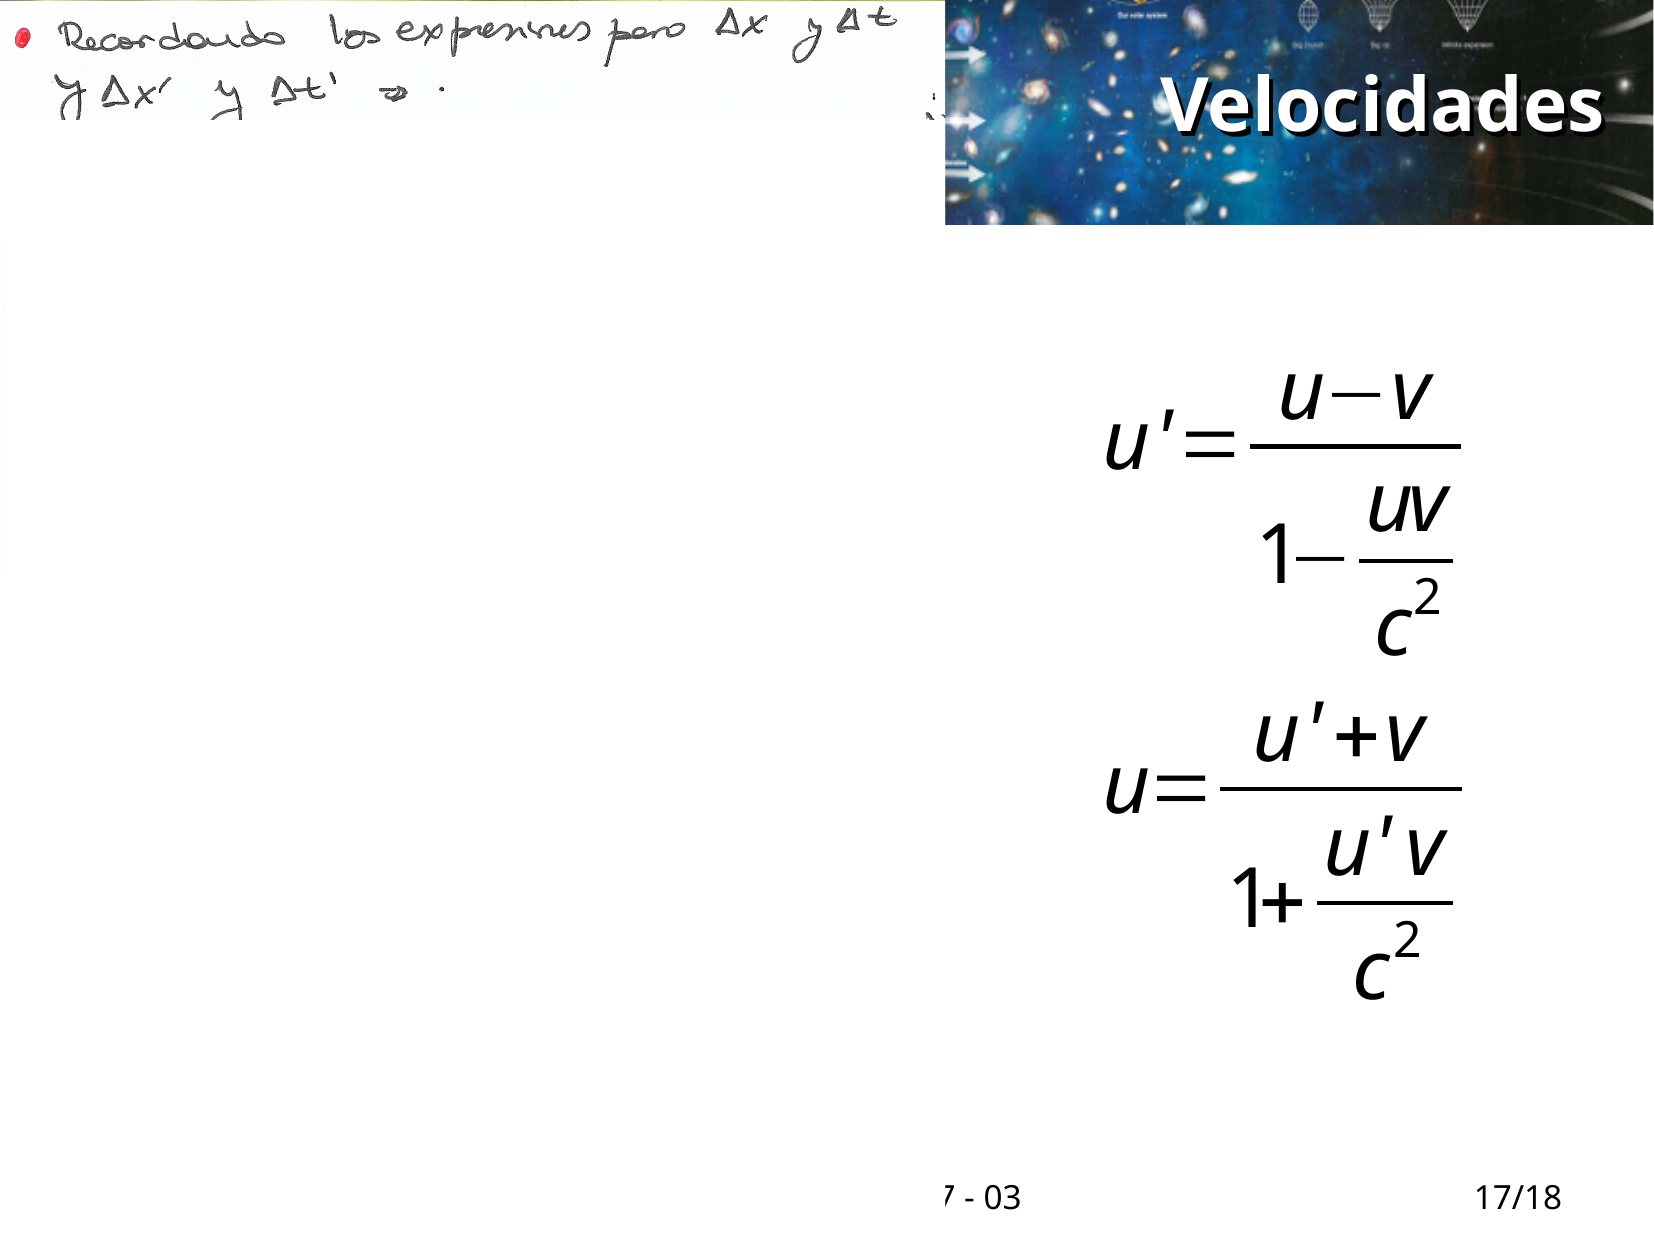

# Velocidades
Ago 22, 2017
H. Asorey - IPAC 2017 - 03
17